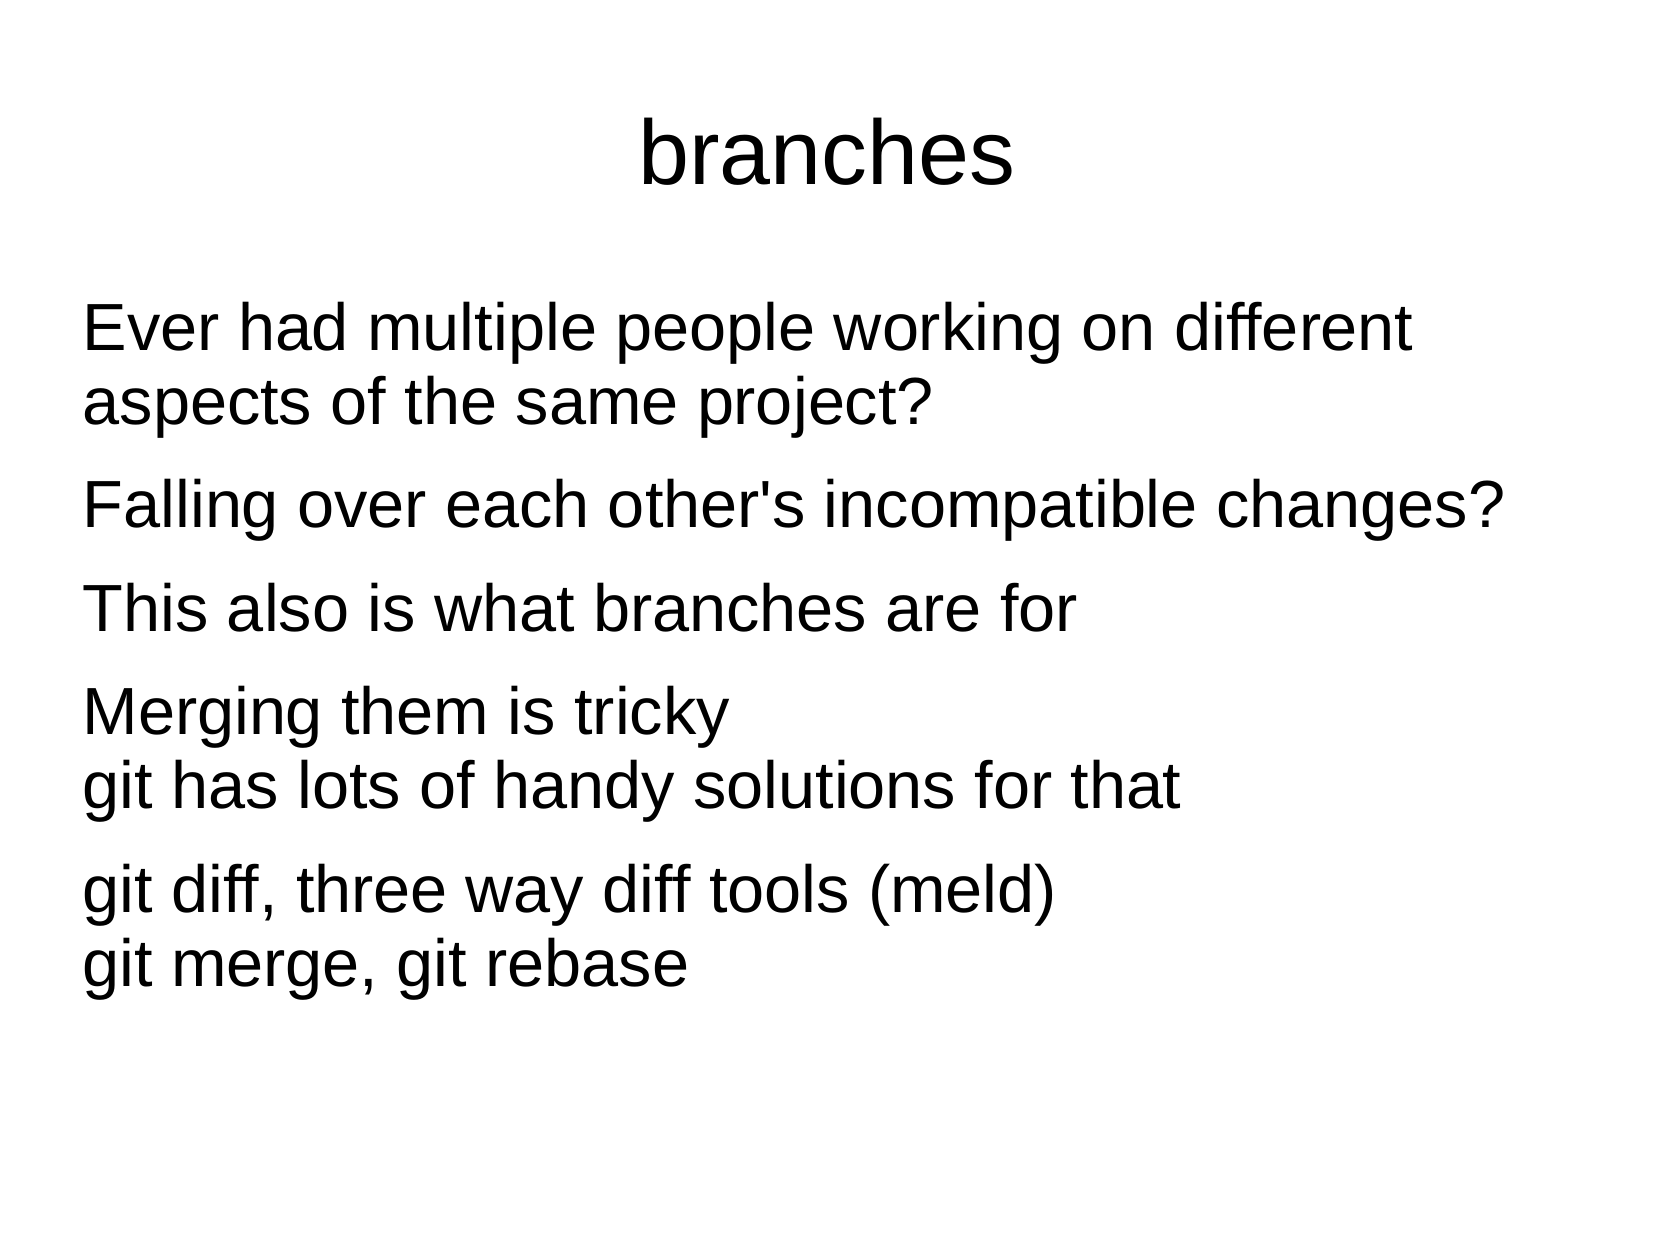

# branches
Ever had multiple people working on different aspects of the same project?
Falling over each other's incompatible changes?
This also is what branches are for
Merging them is tricky
git has lots of handy solutions for that
git diff, three way diff tools (meld)
git merge, git rebase